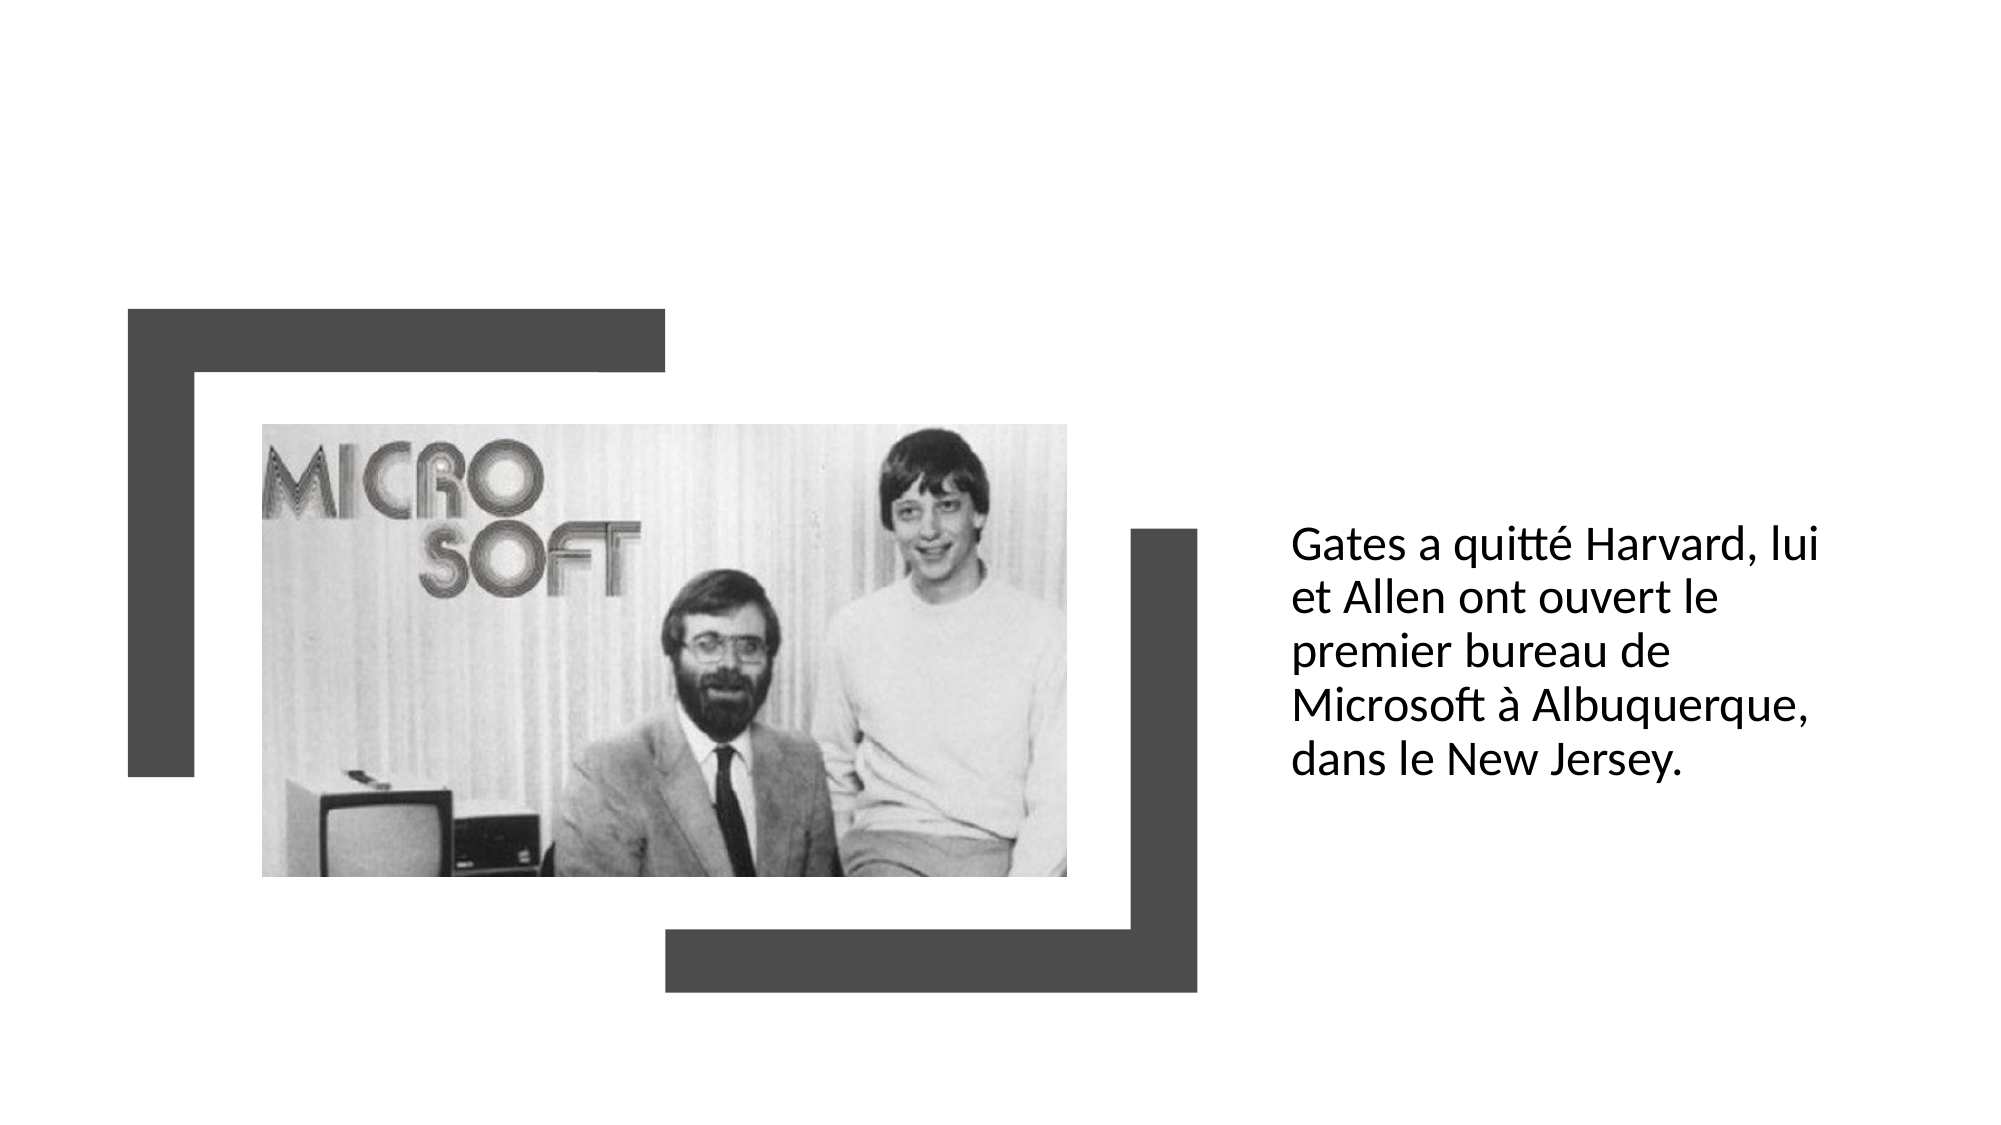

#
Gates a quitté Harvard, lui et Allen ont ouvert le premier bureau de Microsoft à Albuquerque, dans le New Jersey.